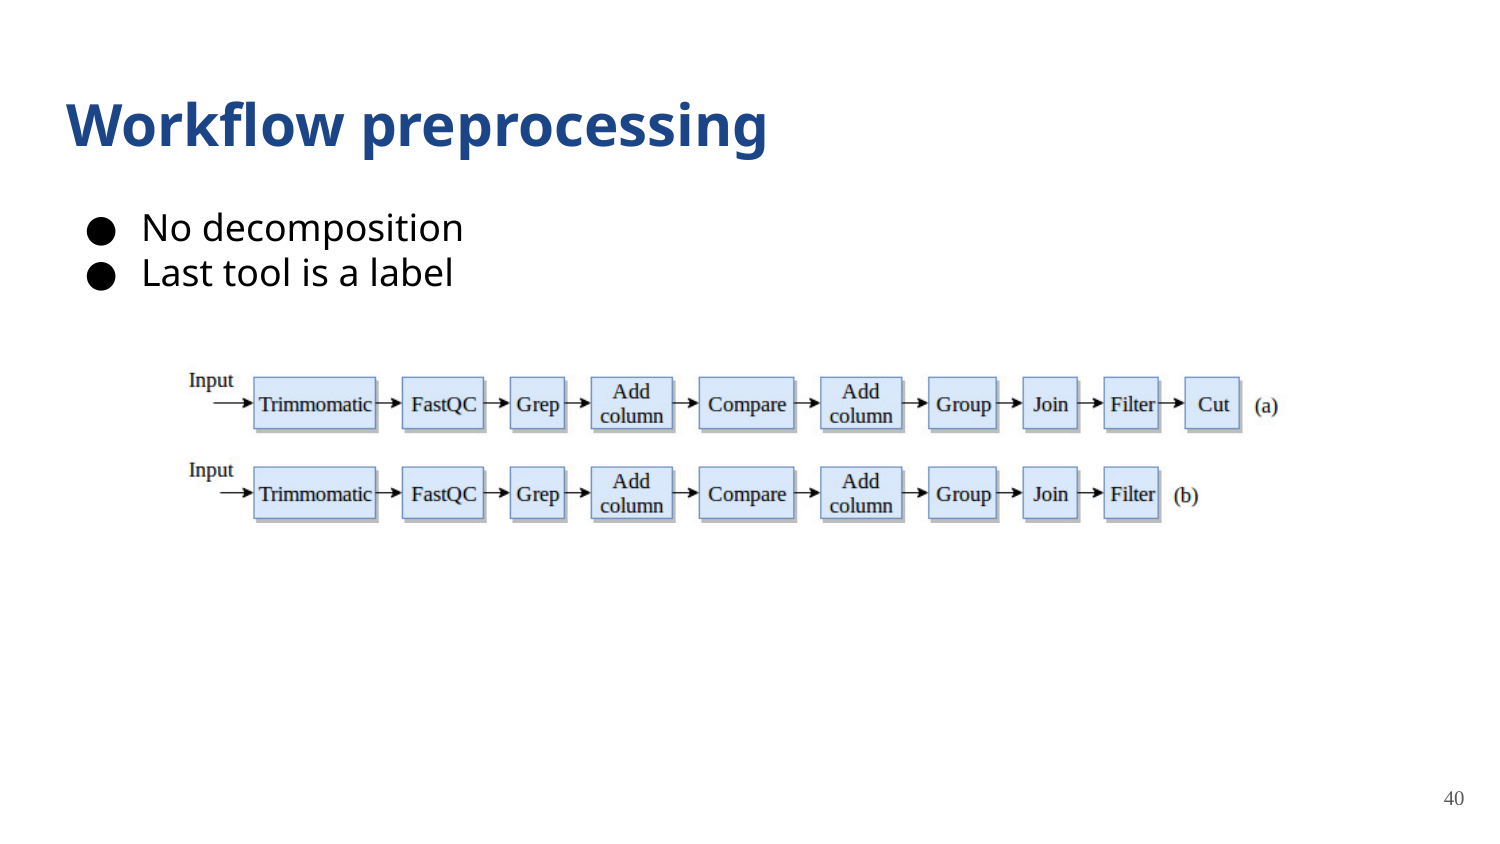

# Workflow preprocessing
No decomposition
Last tool is a label